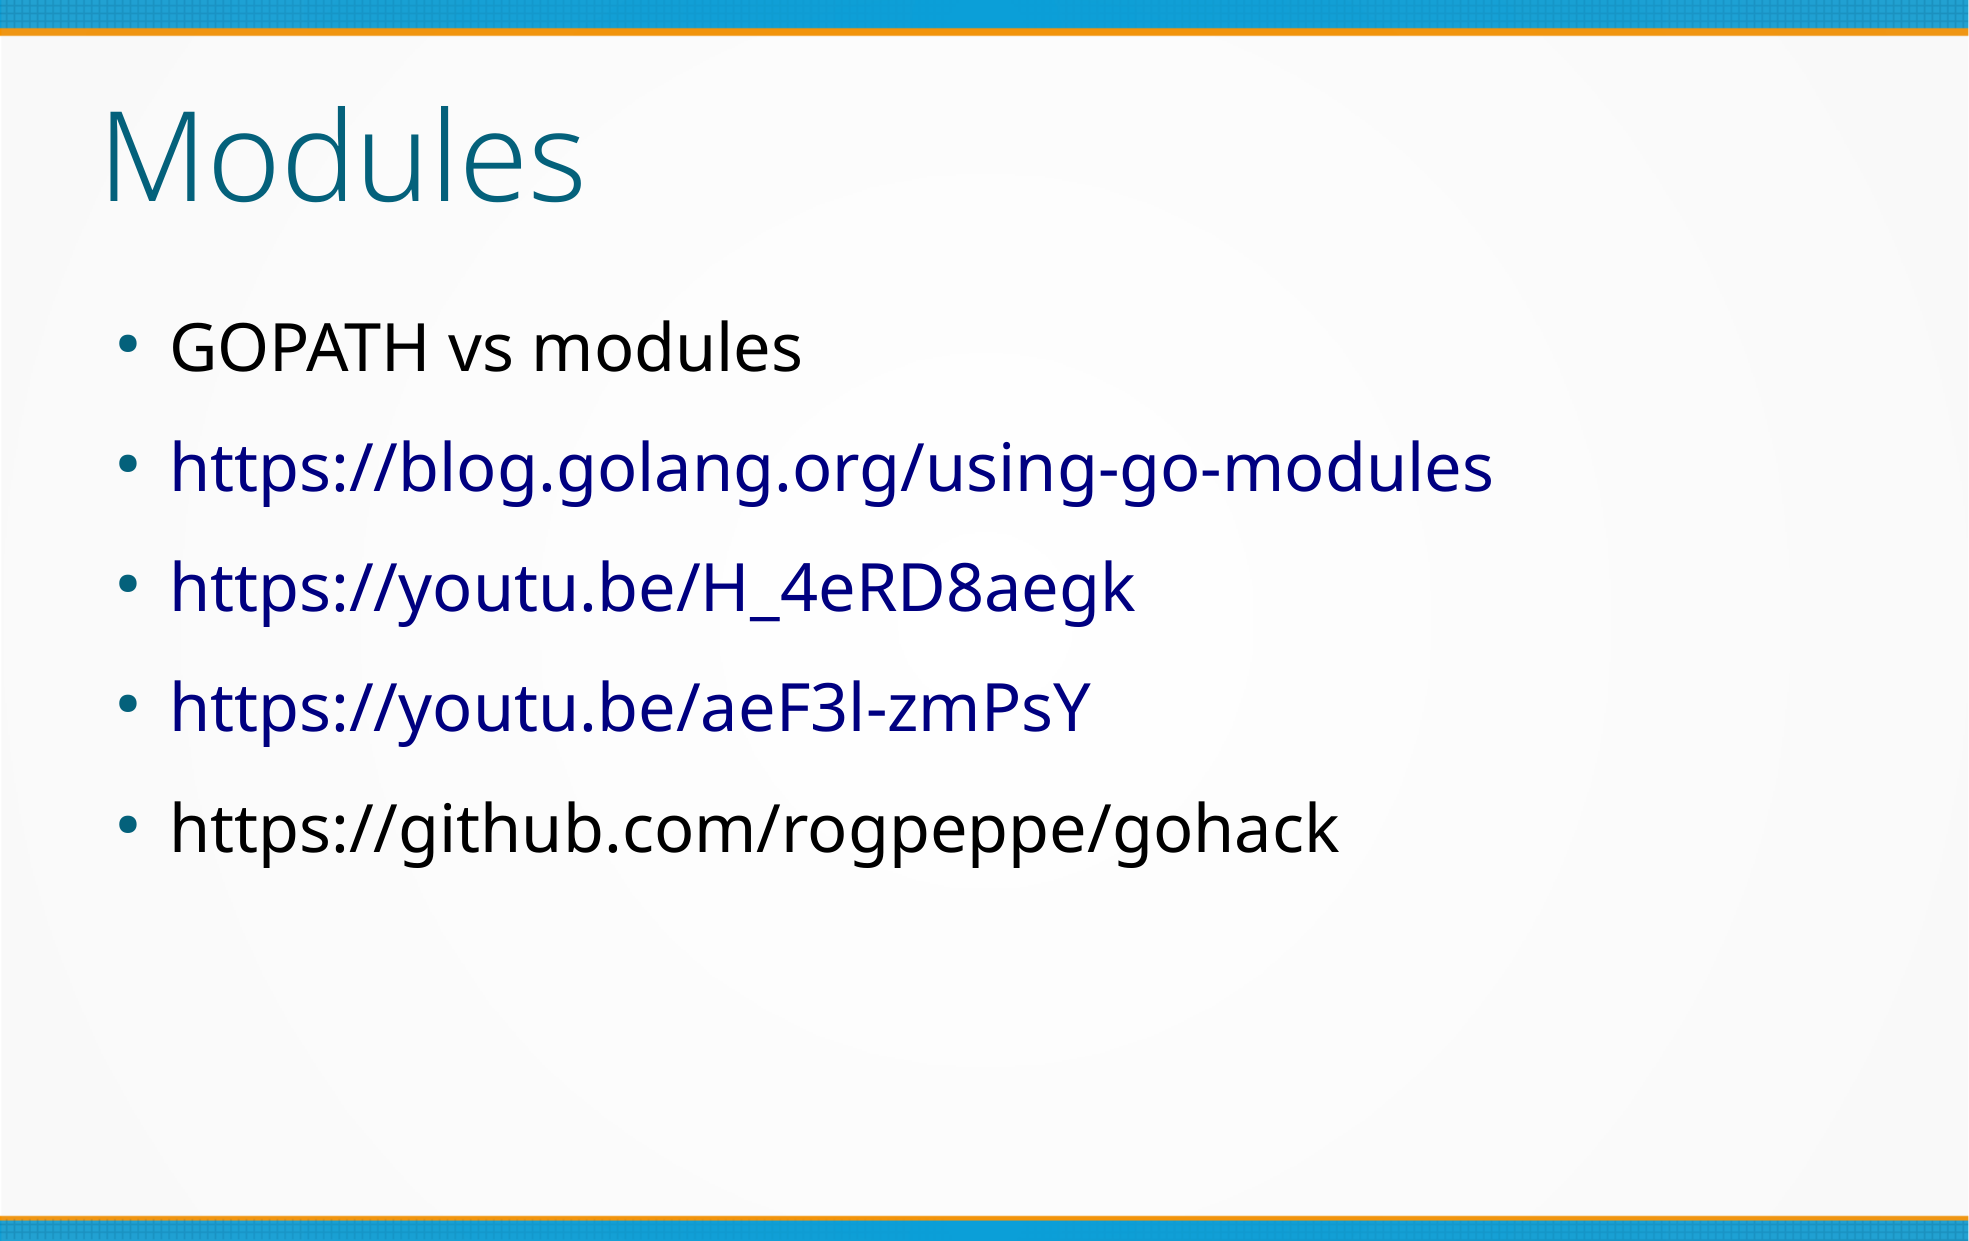

# Modules
GOPATH vs modules
https://blog.golang.org/using-go-modules
https://youtu.be/H_4eRD8aegk
https://youtu.be/aeF3l-zmPsY
https://github.com/rogpeppe/gohack